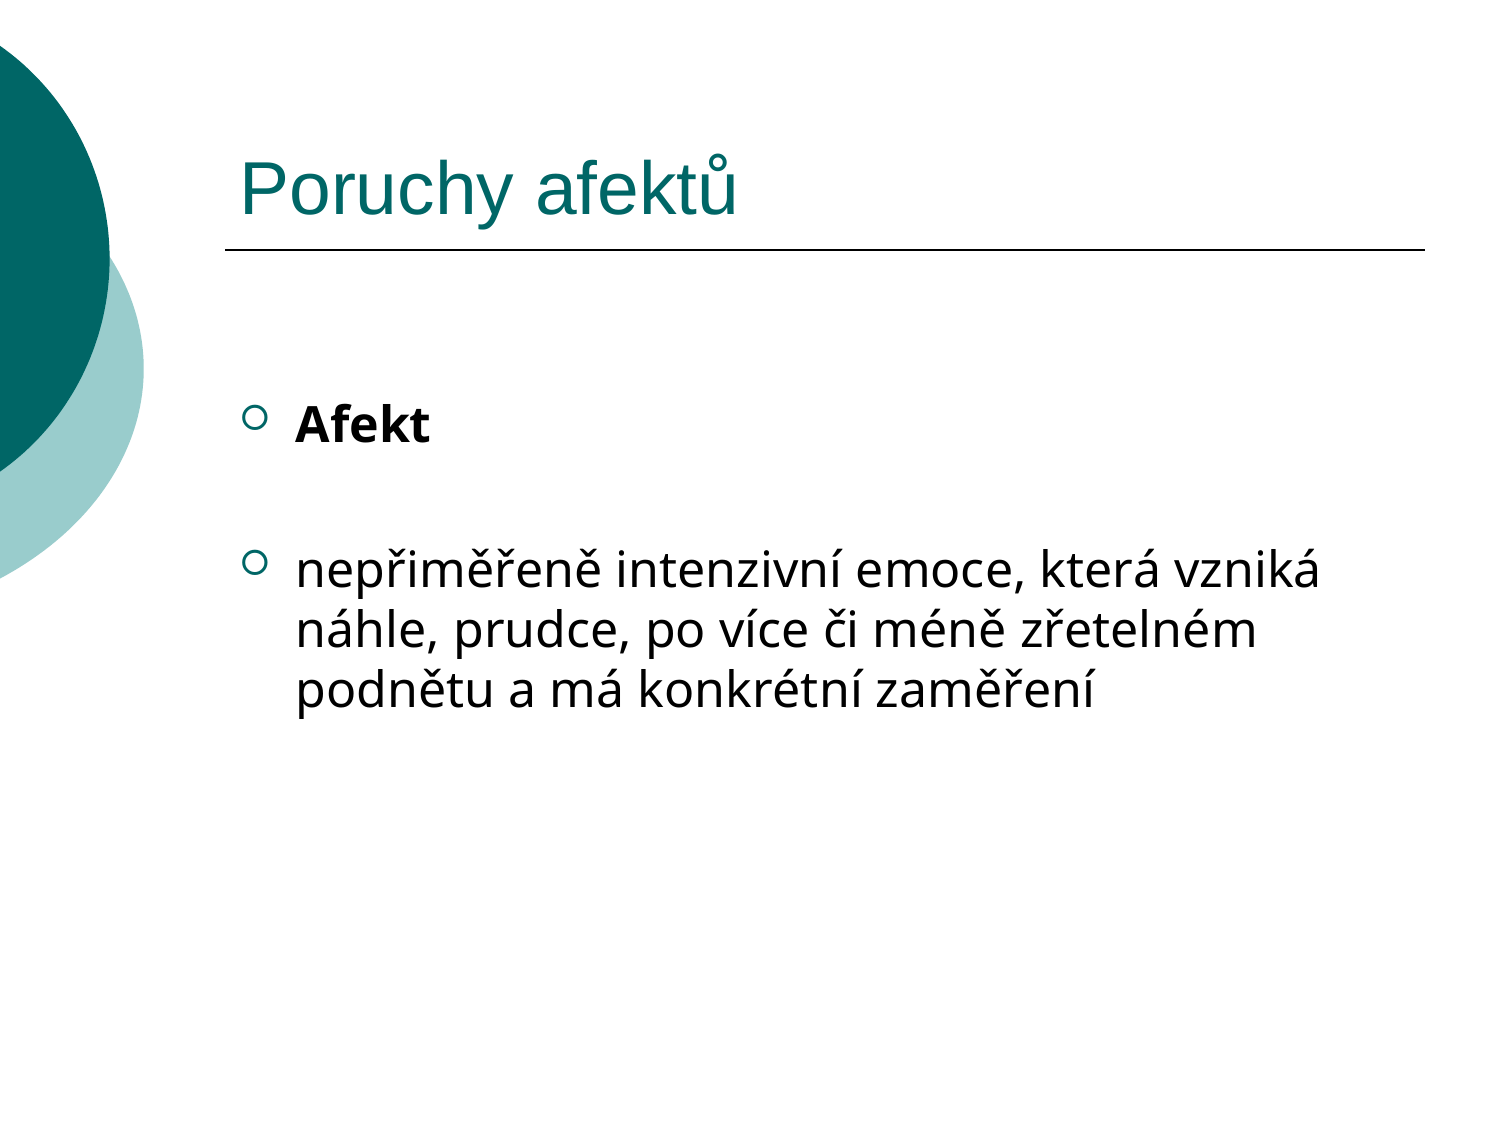

# Poruchy afektů
Afekt
nepřiměřeně intenzivní emoce, která vzniká náhle, prudce, po více či méně zřetelném podnětu a má konkrétní zaměření